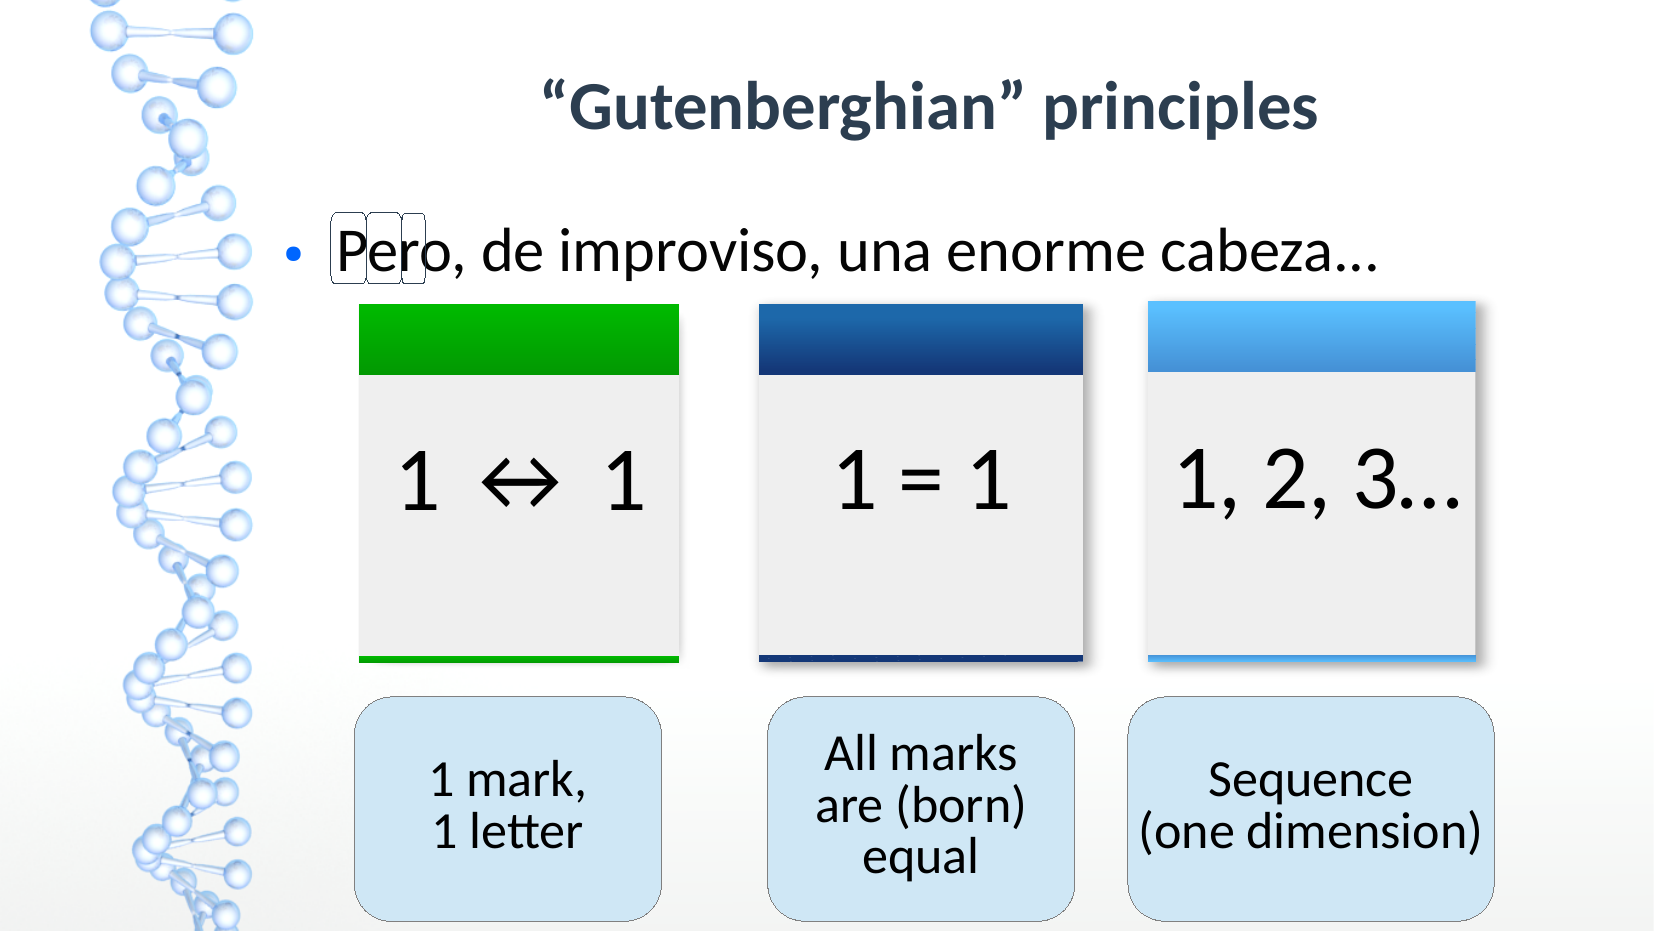

“Gutenberghian” principles
# Pero, de improviso, una enorme cabeza...
1, 2, 3…
1 = 1
1 ↔ 1
1 mark,
1 letter
All marks
are (born)
equal
Sequence
(one dimension)